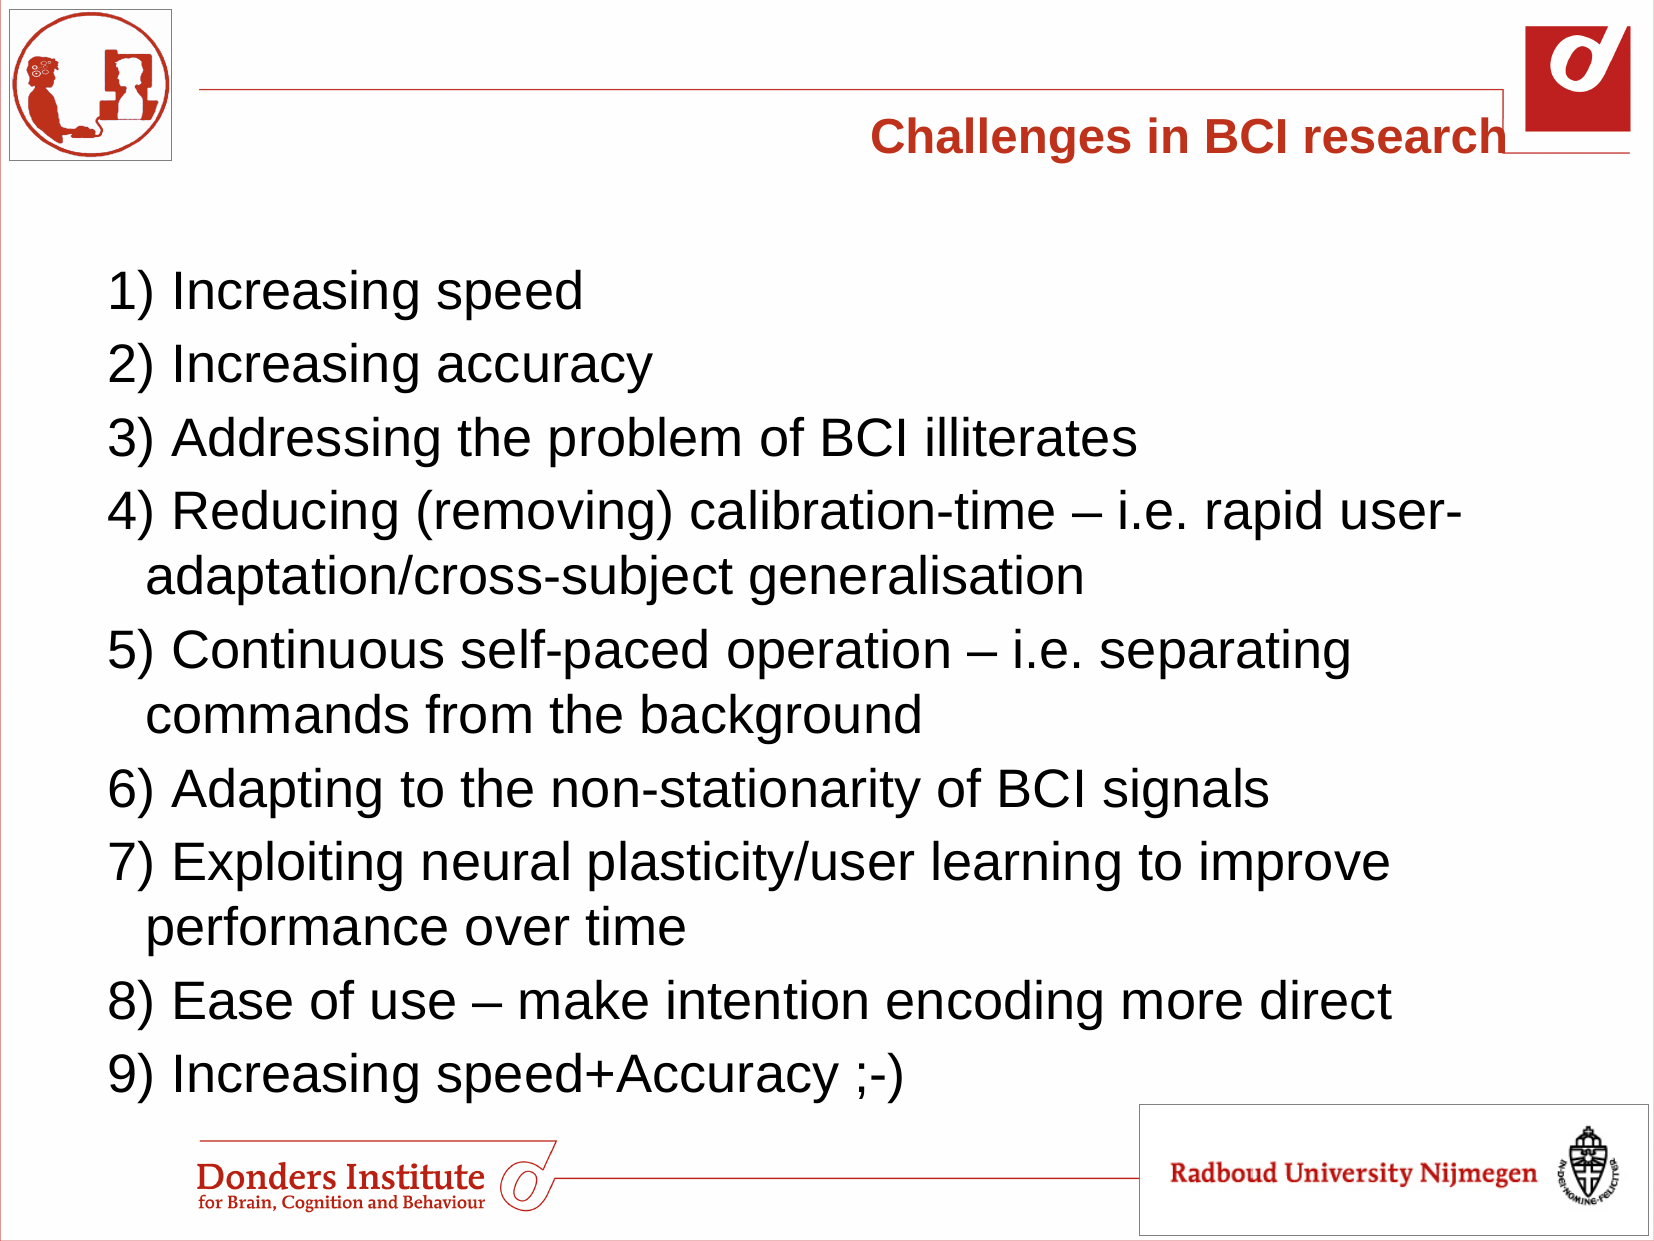

# Challenges in BCI research
 Increasing speed
 Increasing accuracy
 Addressing the problem of BCI illiterates
 Reducing (removing) calibration-time – i.e. rapid user-adaptation/cross-subject generalisation
 Continuous self-paced operation – i.e. separating commands from the background
 Adapting to the non-stationarity of BCI signals
 Exploiting neural plasticity/user learning to improve performance over time
 Ease of use – make intention encoding more direct
 Increasing speed+Accuracy ;-)